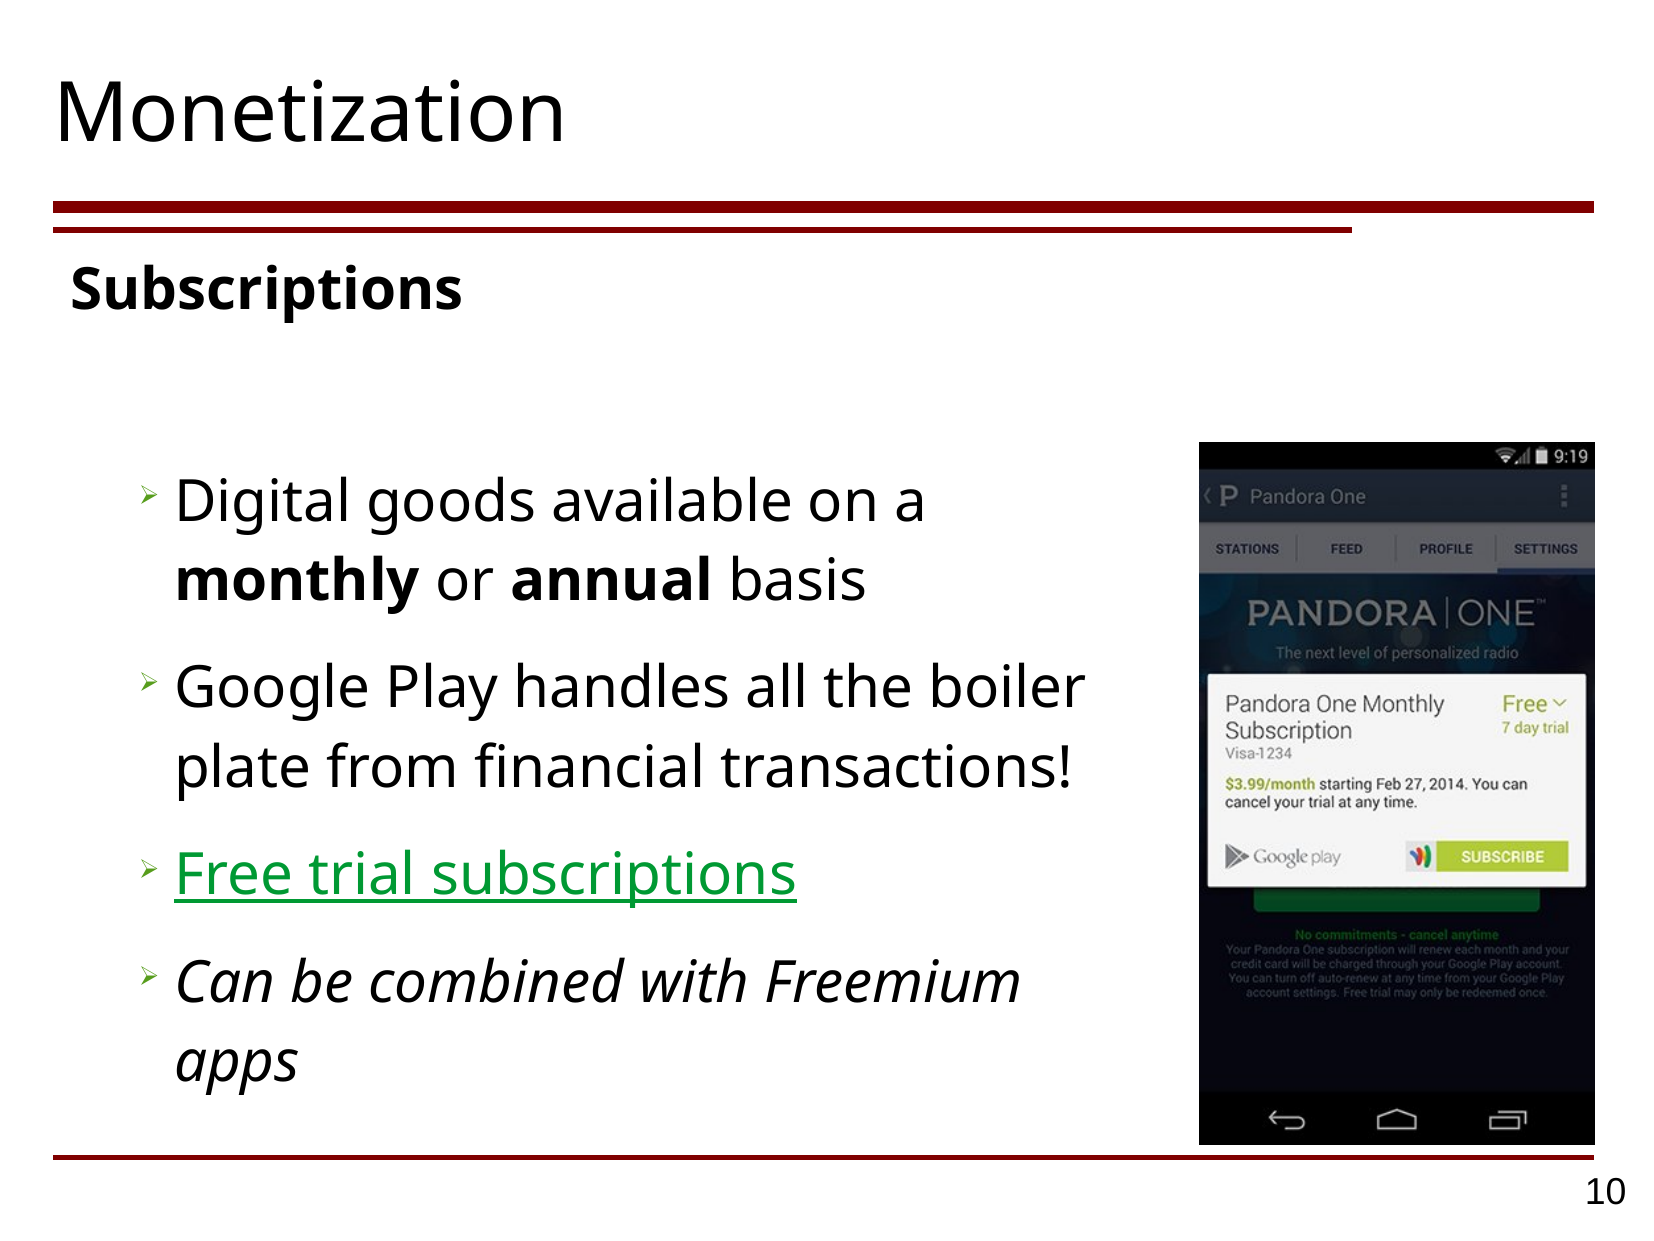

# Monetization
Subscriptions
Digital goods available on a monthly or annual basis
Google Play handles all the boiler plate from financial transactions!
Free trial subscriptions
Can be combined with Freemium apps